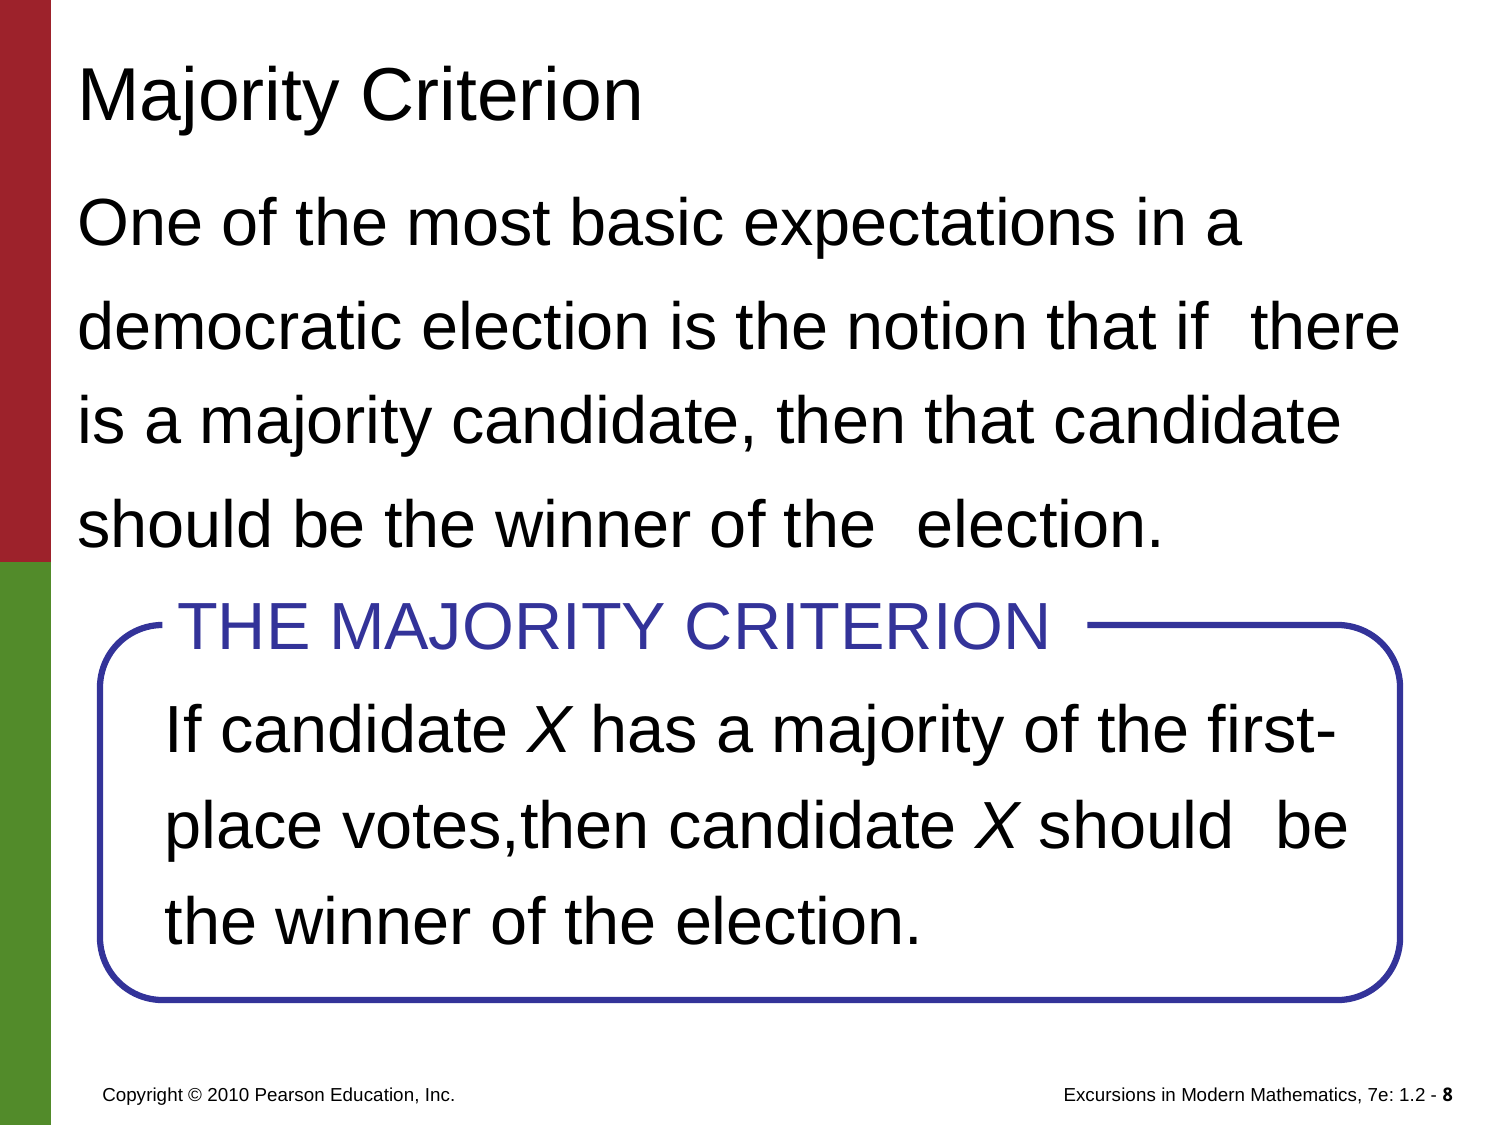

Majority Criterion
# One of the most basic expectations in a democratic election is the notion that if there is a majority candidate, then that candidate should be the winner of the election.
THE MAJORITY CRITERION
If candidate X has a majority of the first-place votes,then candidate X should be the winner of the election.